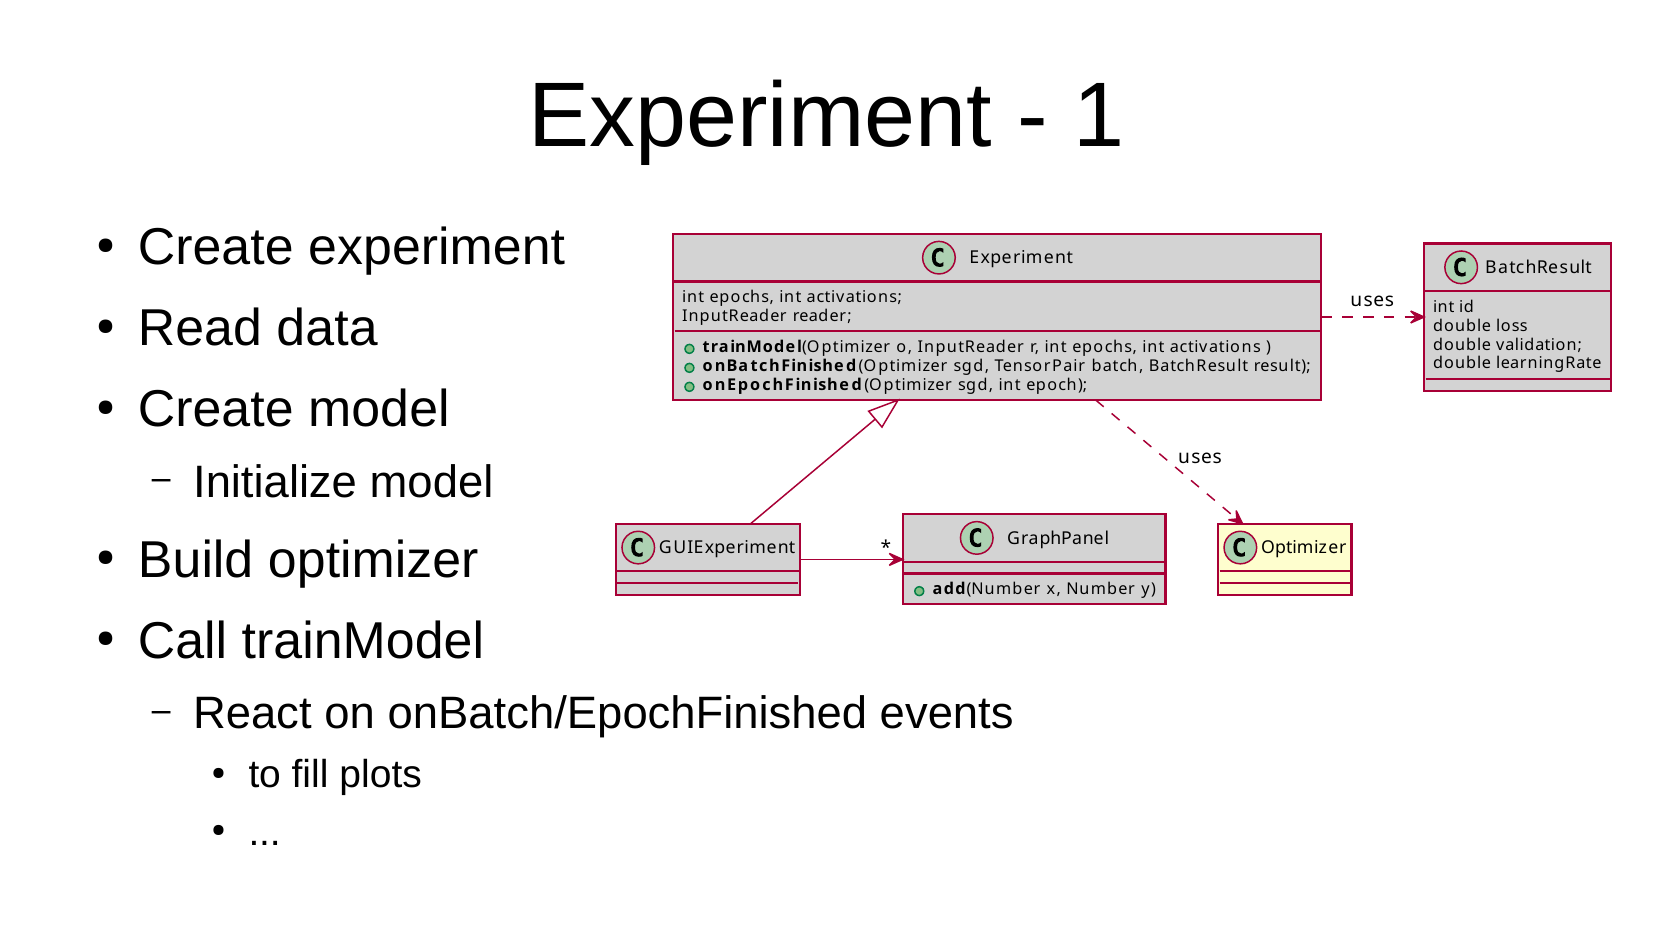

# Experiment - 1
Create experiment
Read data
Create model
Initialize model
Build optimizer
Call trainModel
React on onBatch/EpochFinished events
to fill plots
...